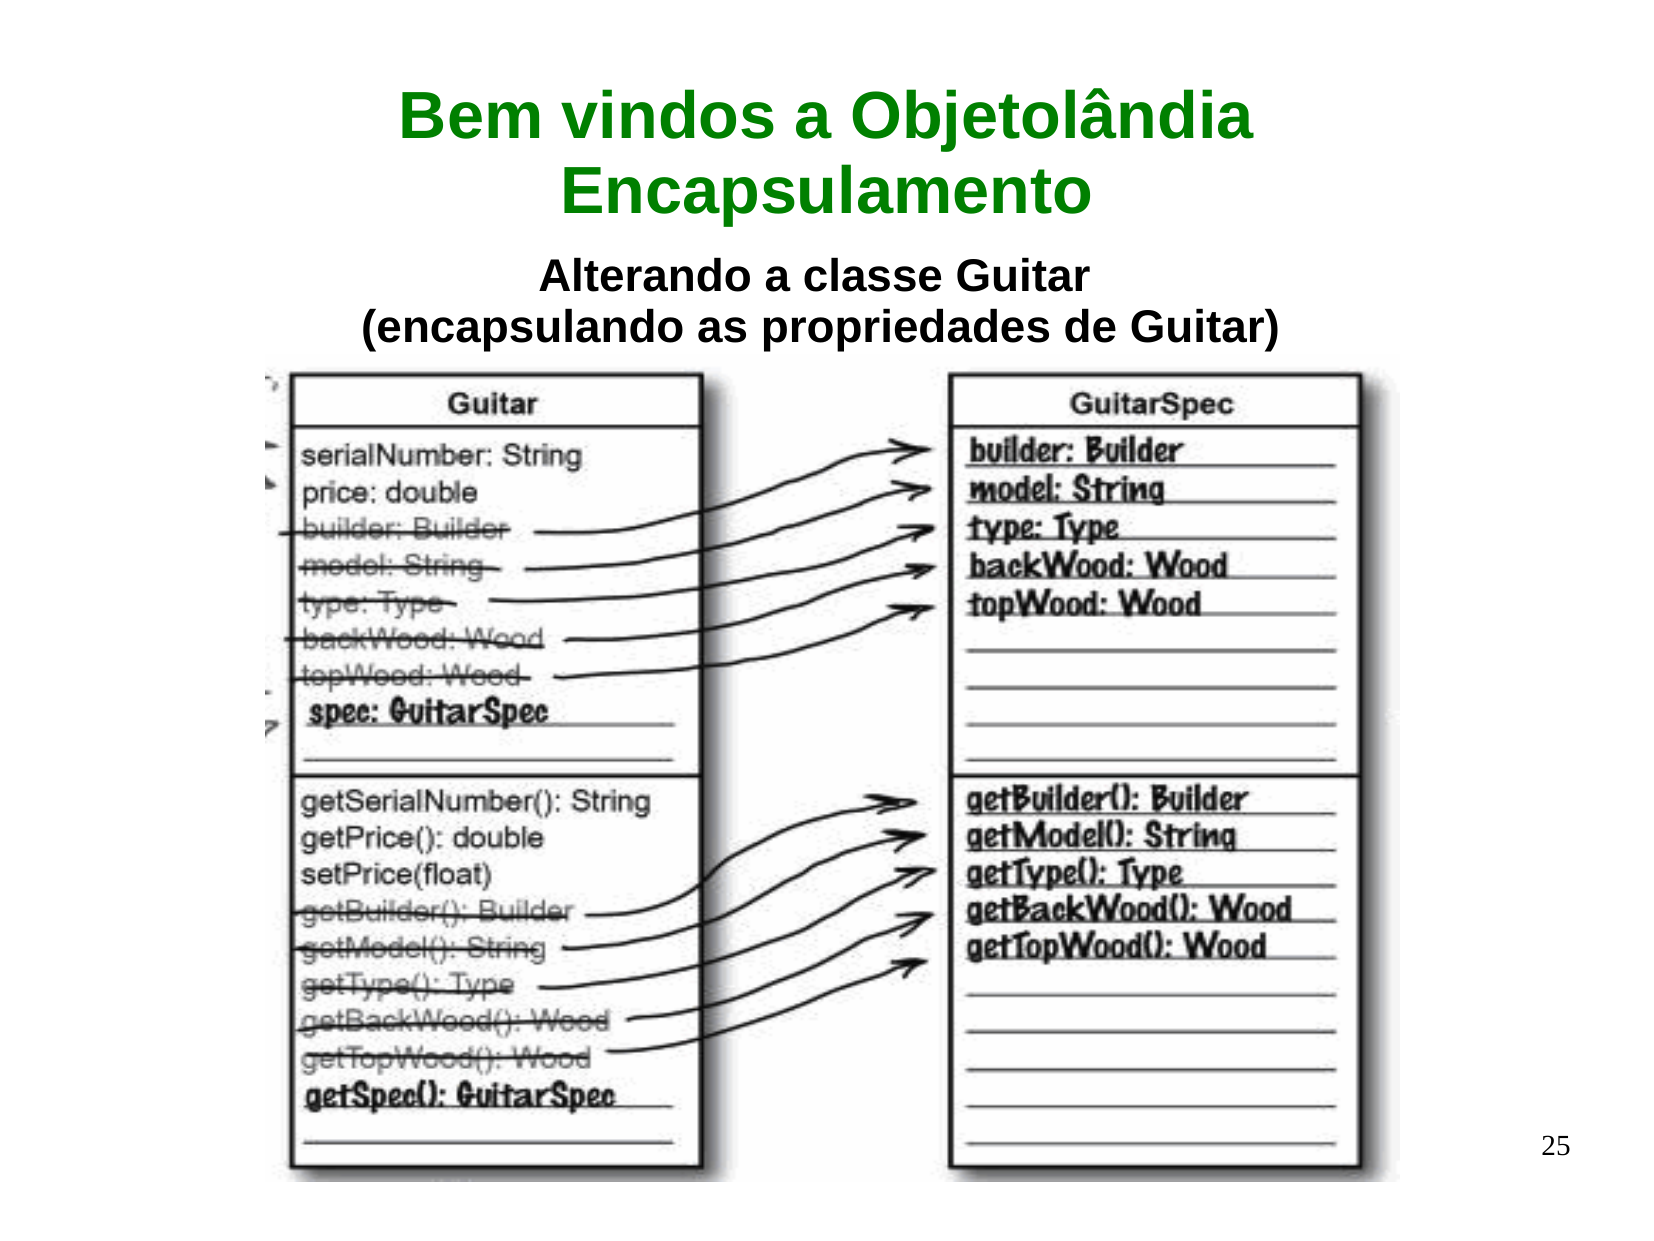

# Bem vindos a Objetolândia Encapsulamento
Alterando a classe Guitar
(encapsulando as propriedades de Guitar)
25